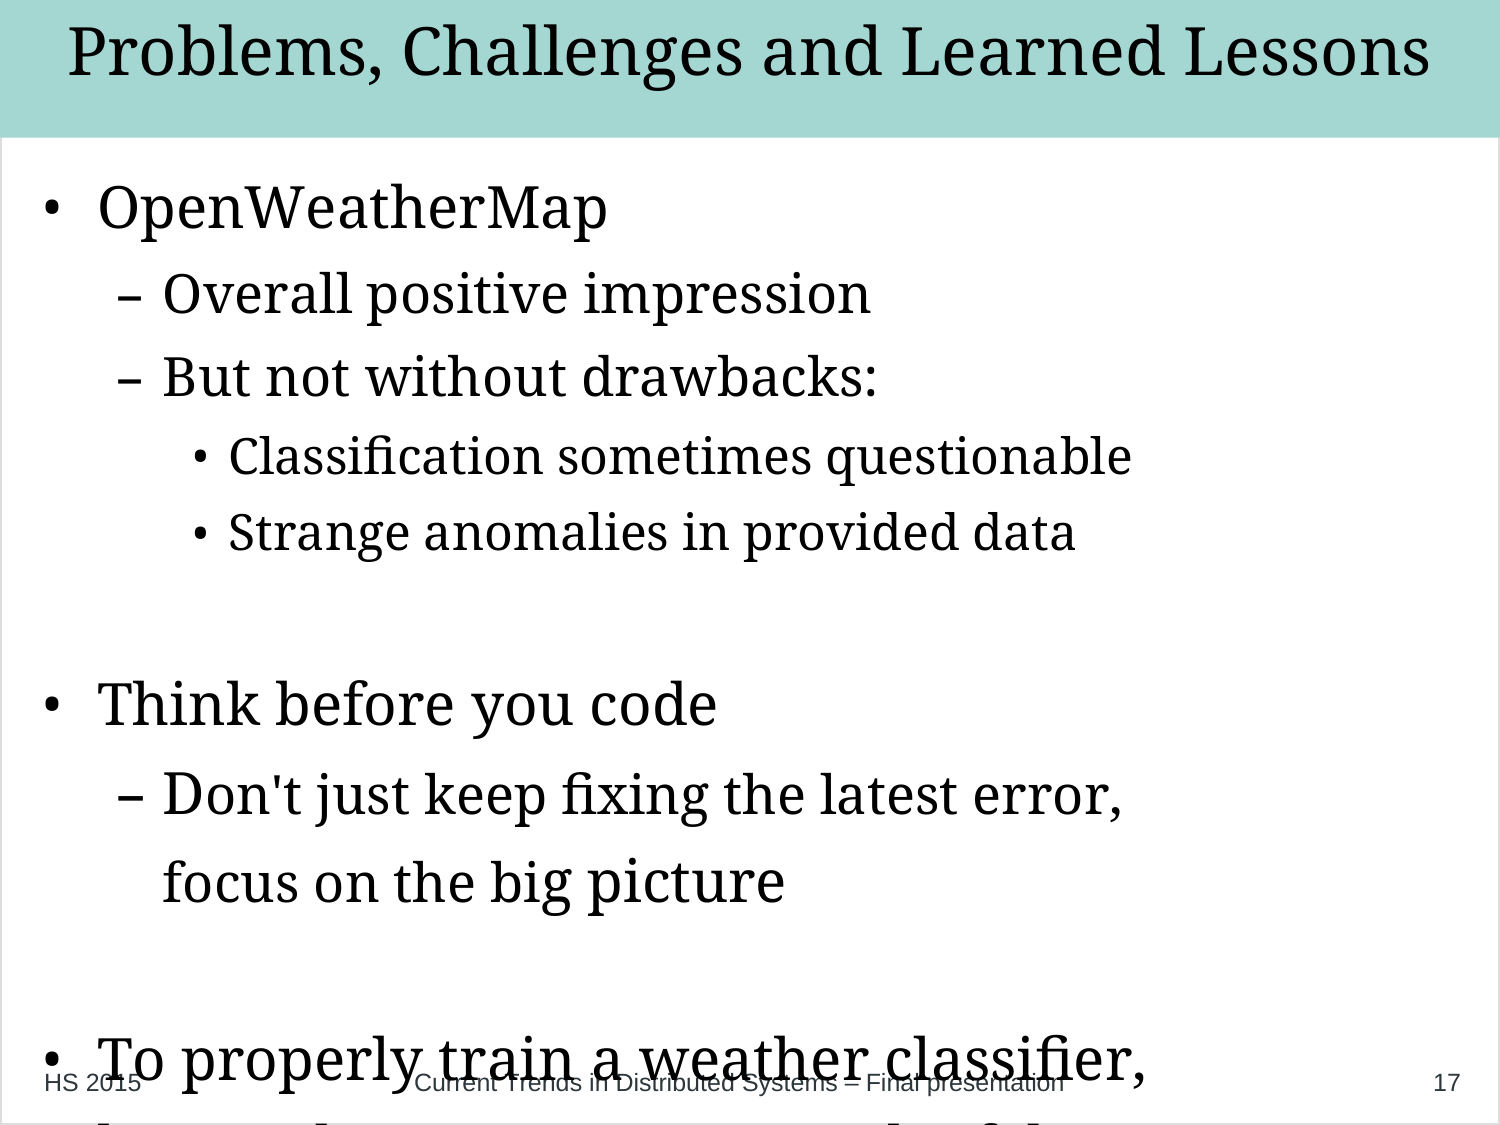

# Problems, Challenges and Learned Lessons
OpenWeatherMap
Overall positive impression
But not without drawbacks:
Classification sometimes questionable
Strange anomalies in provided data
Think before you code
Don't just keep fixing the latest error,
focus on the big picture
To properly train a weather classifier,
have at least one year's worth of data.
HS 2015
Current Trends in Distributed Systems – Final presentation